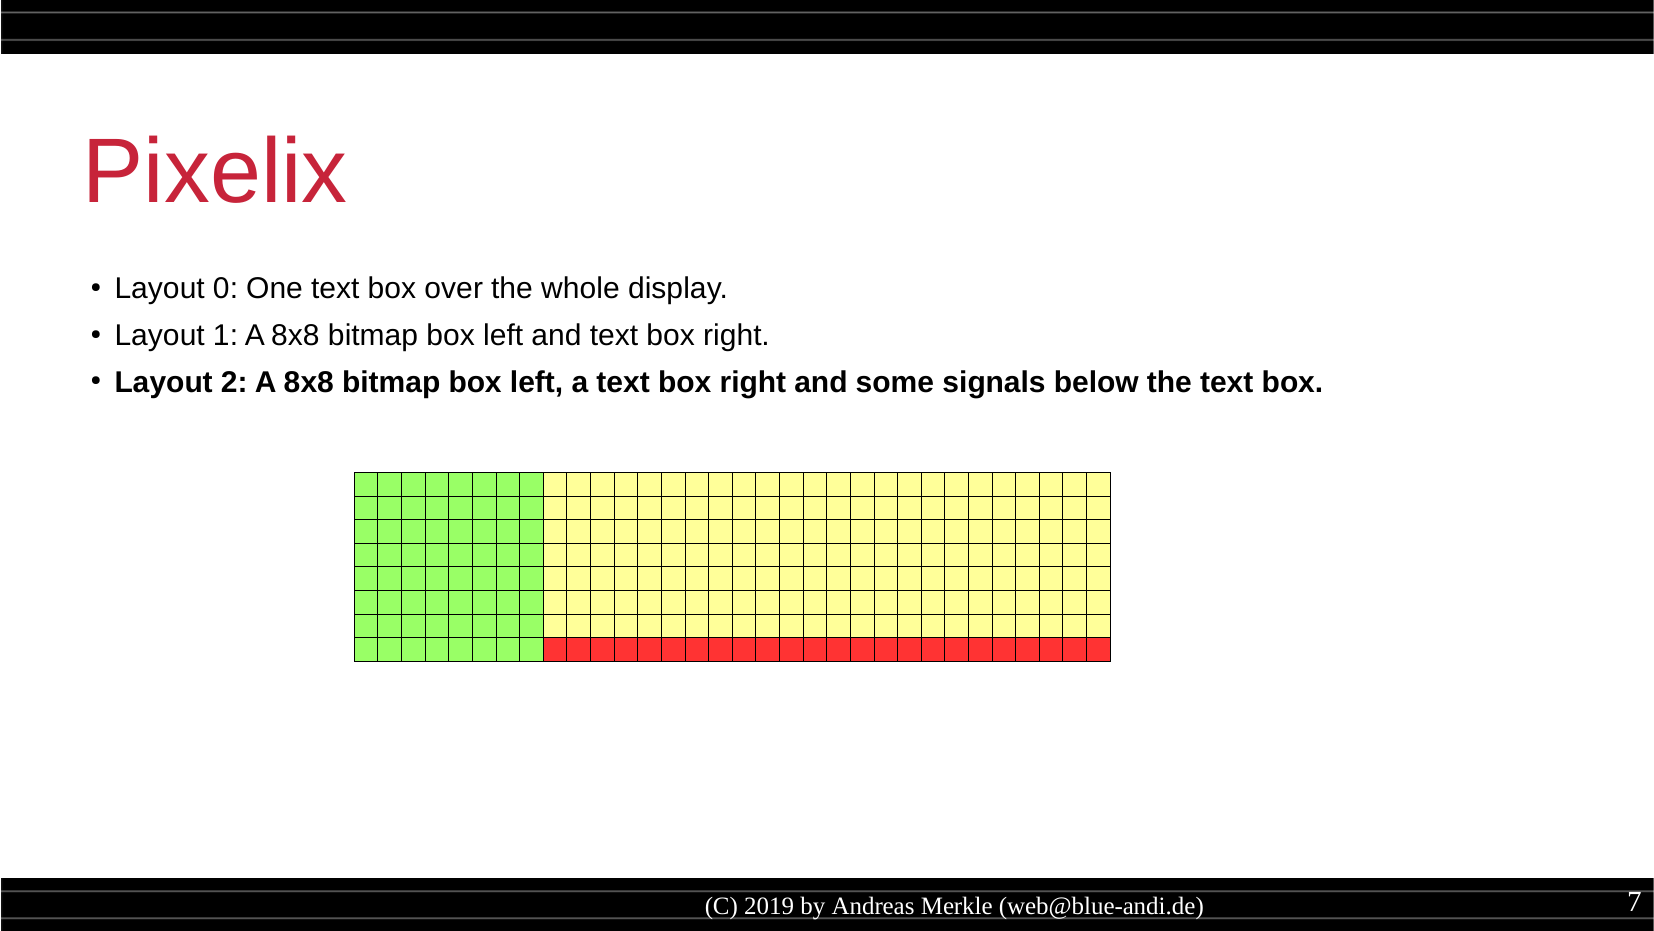

# Pixelix
Layout 0: One text box over the whole display.
Layout 1: A 8x8 bitmap box left and text box right.
Layout 2: A 8x8 bitmap box left, a text box right and some signals below the text box.